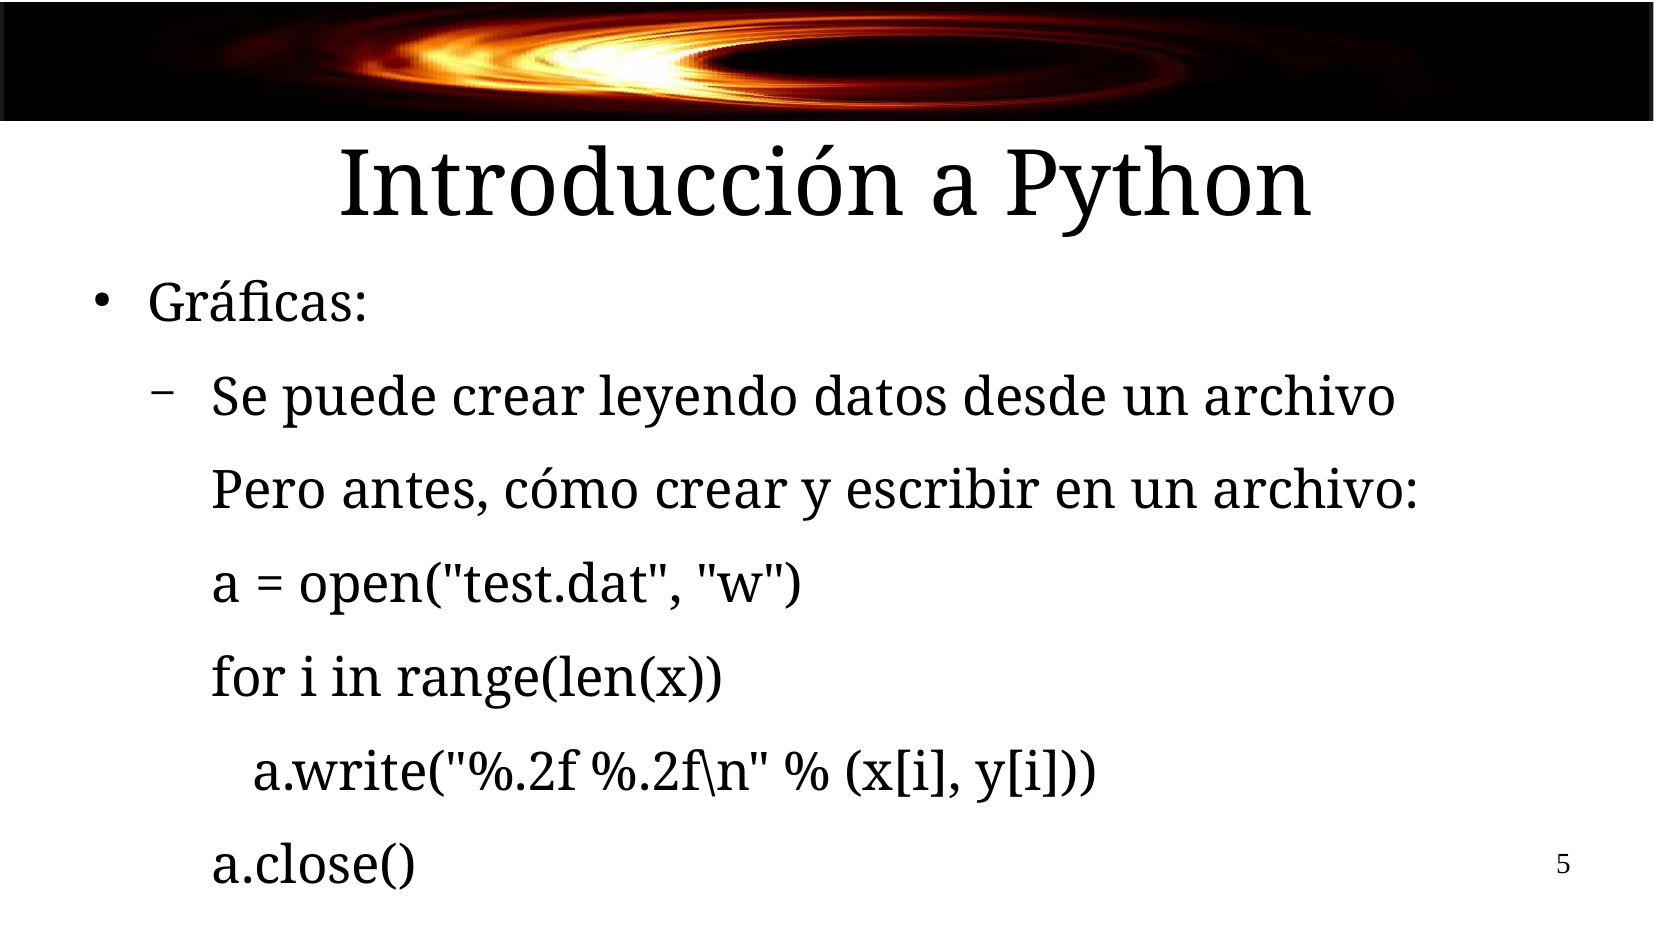

Introducción a Python
# Gráficas:
Se puede crear leyendo datos desde un archivo
Pero antes, cómo crear y escribir en un archivo:
a = open("test.dat", "w")
for i in range(len(x))
 a.write("%.2f %.2f\n" % (x[i], y[i]))
a.close()
5